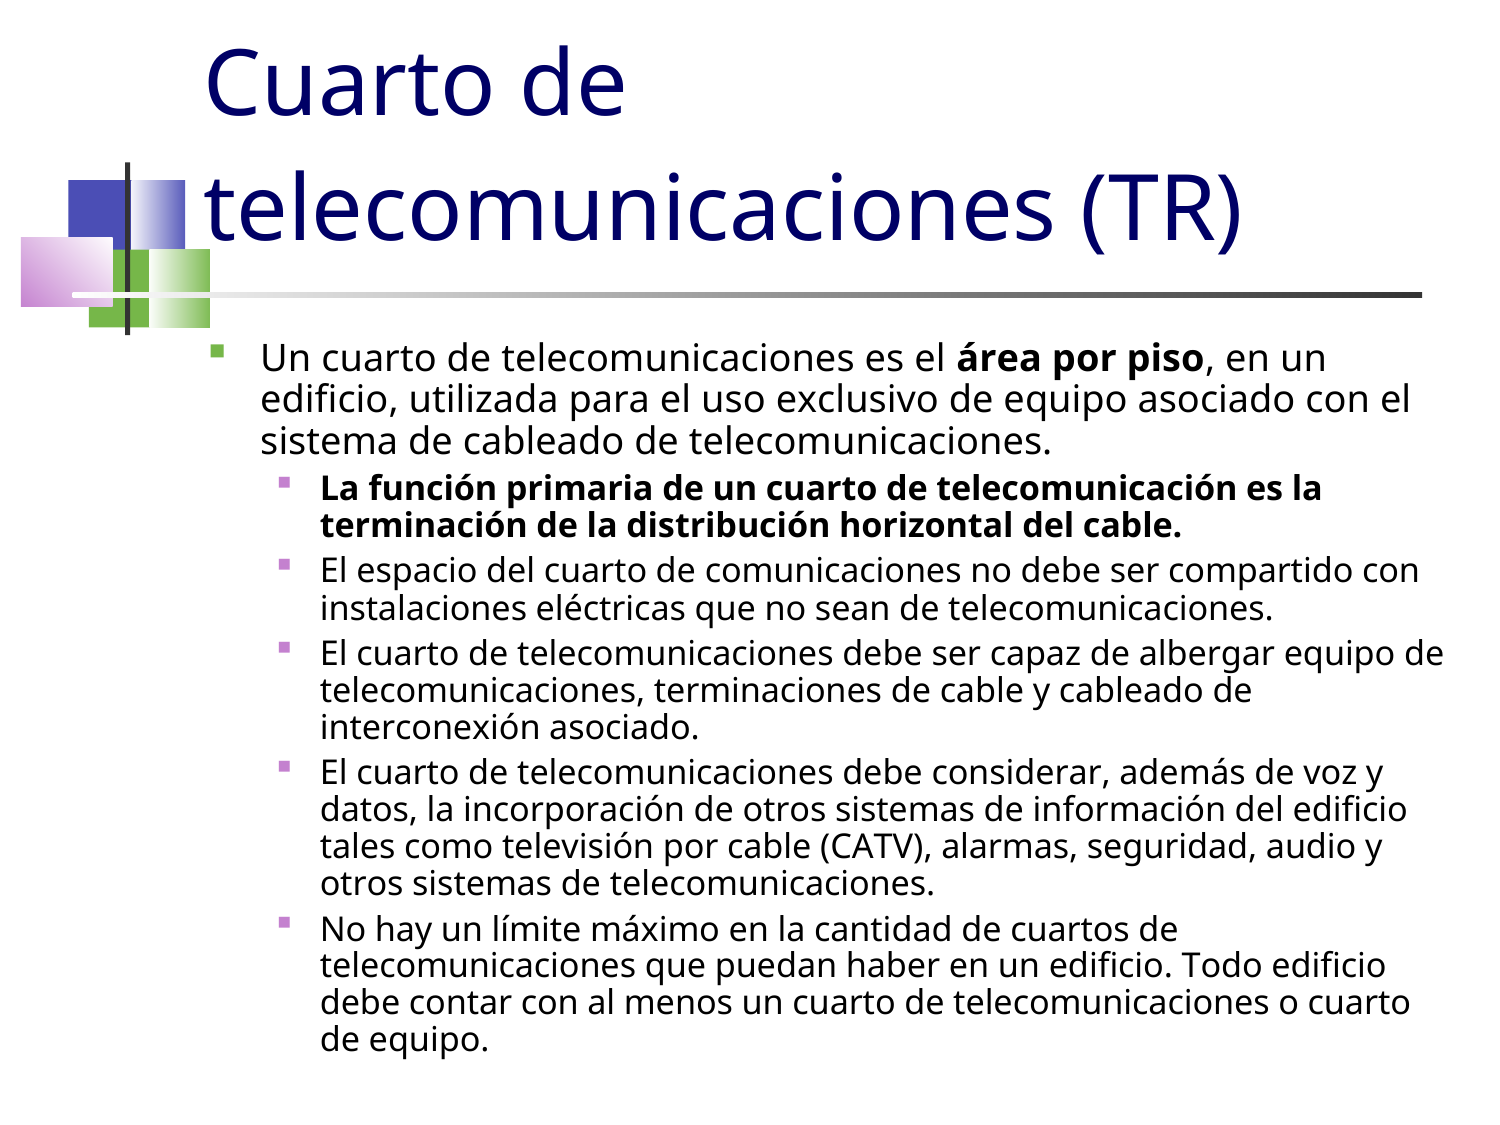

# Cuarto de telecomunicaciones (TR)
Un cuarto de telecomunicaciones es el área por piso, en un edificio, utilizada para el uso exclusivo de equipo asociado con el sistema de cableado de telecomunicaciones.
La función primaria de un cuarto de telecomunicación es la terminación de la distribución horizontal del cable.
El espacio del cuarto de comunicaciones no debe ser compartido con instalaciones eléctricas que no sean de telecomunicaciones.
El cuarto de telecomunicaciones debe ser capaz de albergar equipo de telecomunicaciones, terminaciones de cable y cableado de interconexión asociado.
El cuarto de telecomunicaciones debe considerar, además de voz y datos, la incorporación de otros sistemas de información del edificio tales como televisión por cable (CATV), alarmas, seguridad, audio y otros sistemas de telecomunicaciones.
No hay un límite máximo en la cantidad de cuartos de telecomunicaciones que puedan haber en un edificio. Todo edificio debe contar con al menos un cuarto de telecomunicaciones o cuarto de equipo.